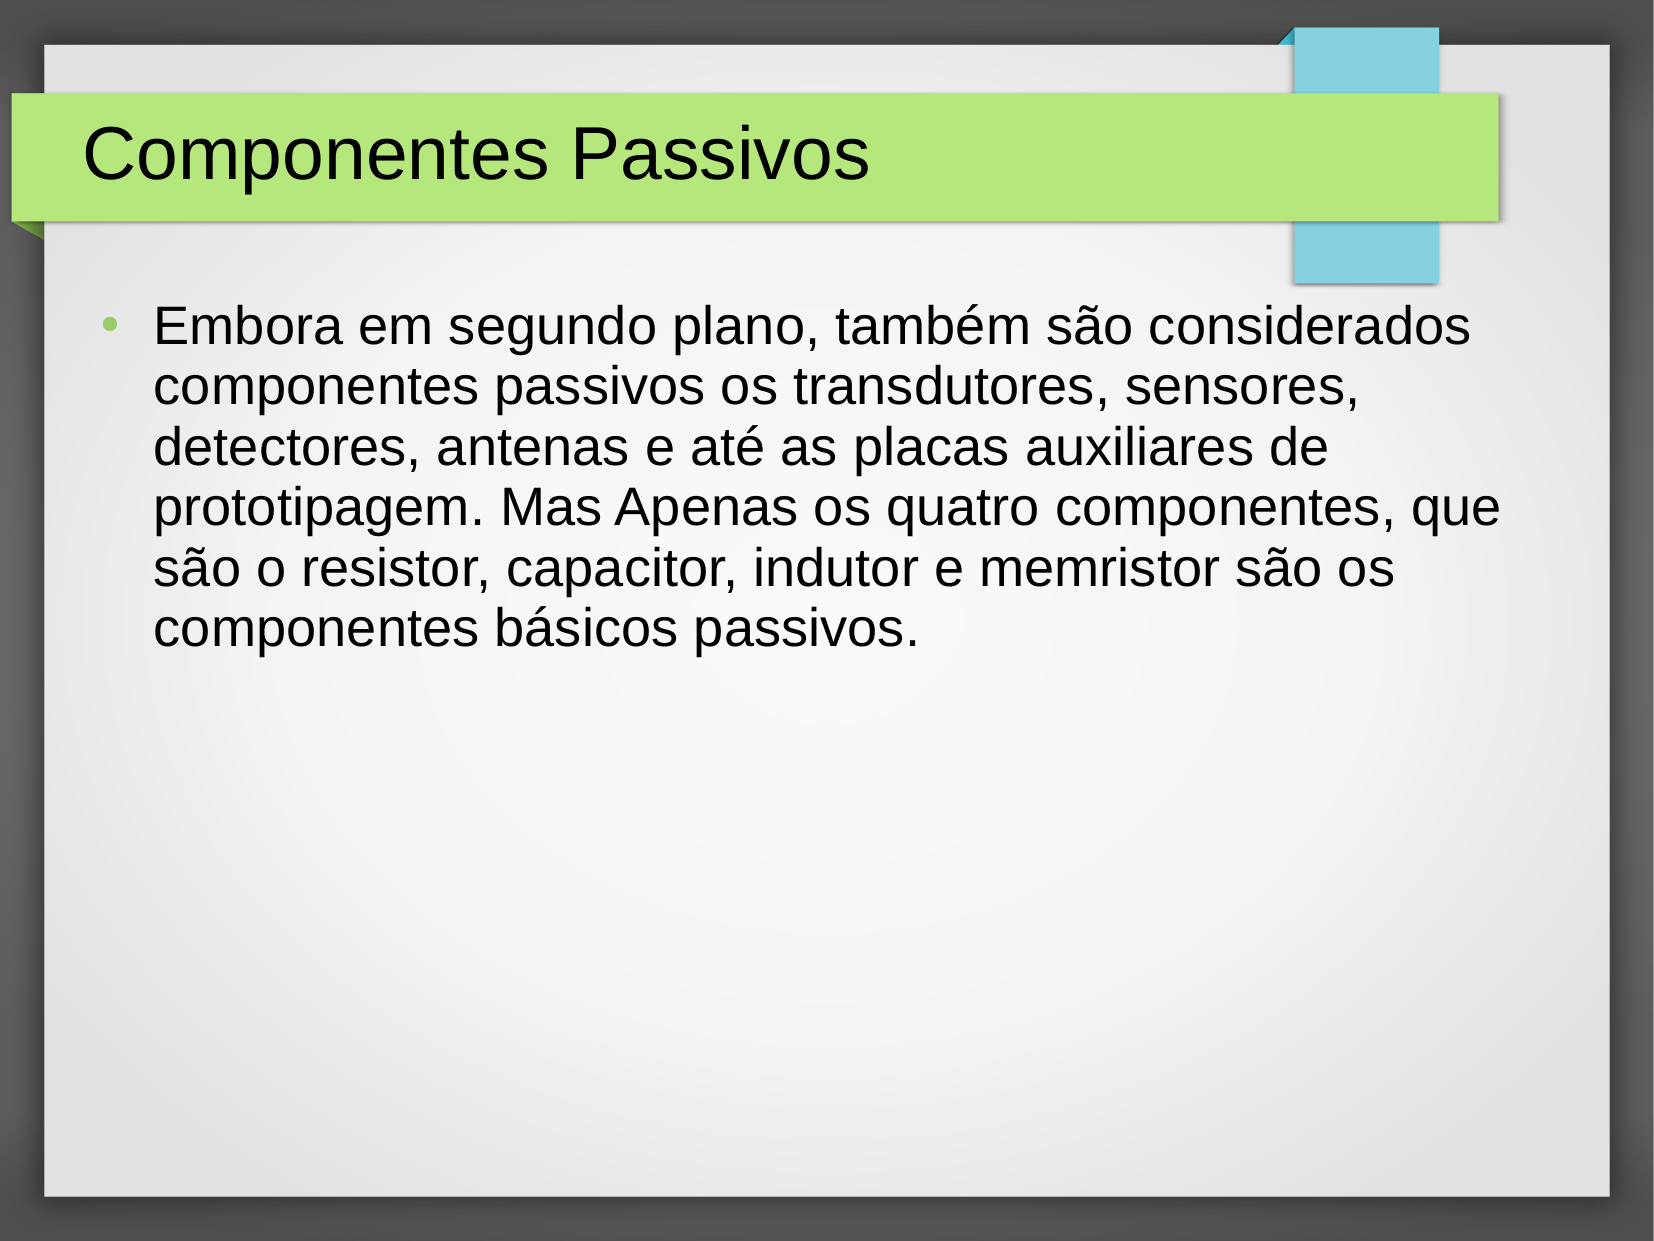

# Componentes Passivos
Embora em segundo plano, também são considerados componentes passivos os transdutores, sensores, detectores, antenas e até as placas auxiliares de prototipagem. Mas Apenas os quatro componentes, que são o resistor, capacitor, indutor e memristor são os componentes básicos passivos.